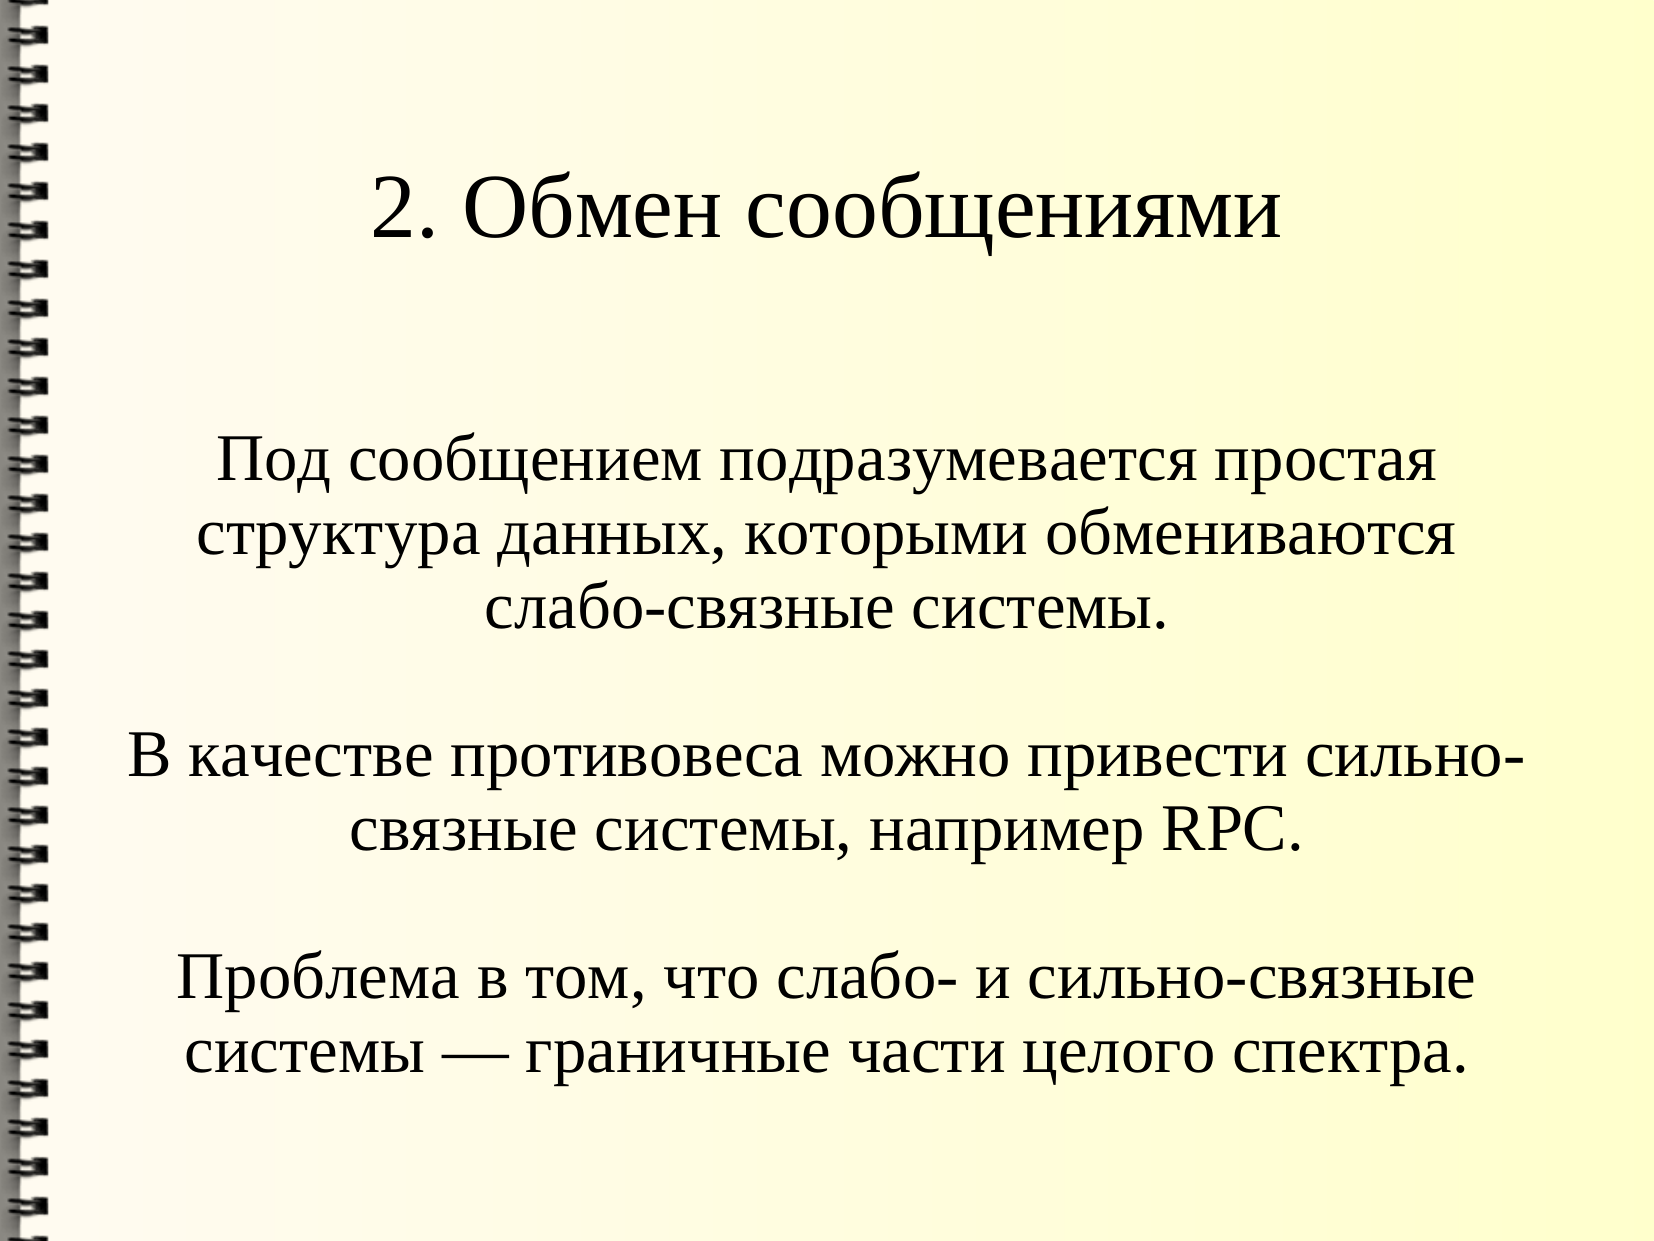

# 2. Обмен сообщениями
Под сообщением подразумевается простая структура данных, которыми обмениваются слабо-связные системы.
В качестве противовеса можно привести сильно-связные системы, например RPC.
Проблема в том, что слабо- и сильно-связные системы — граничные части целого спектра.